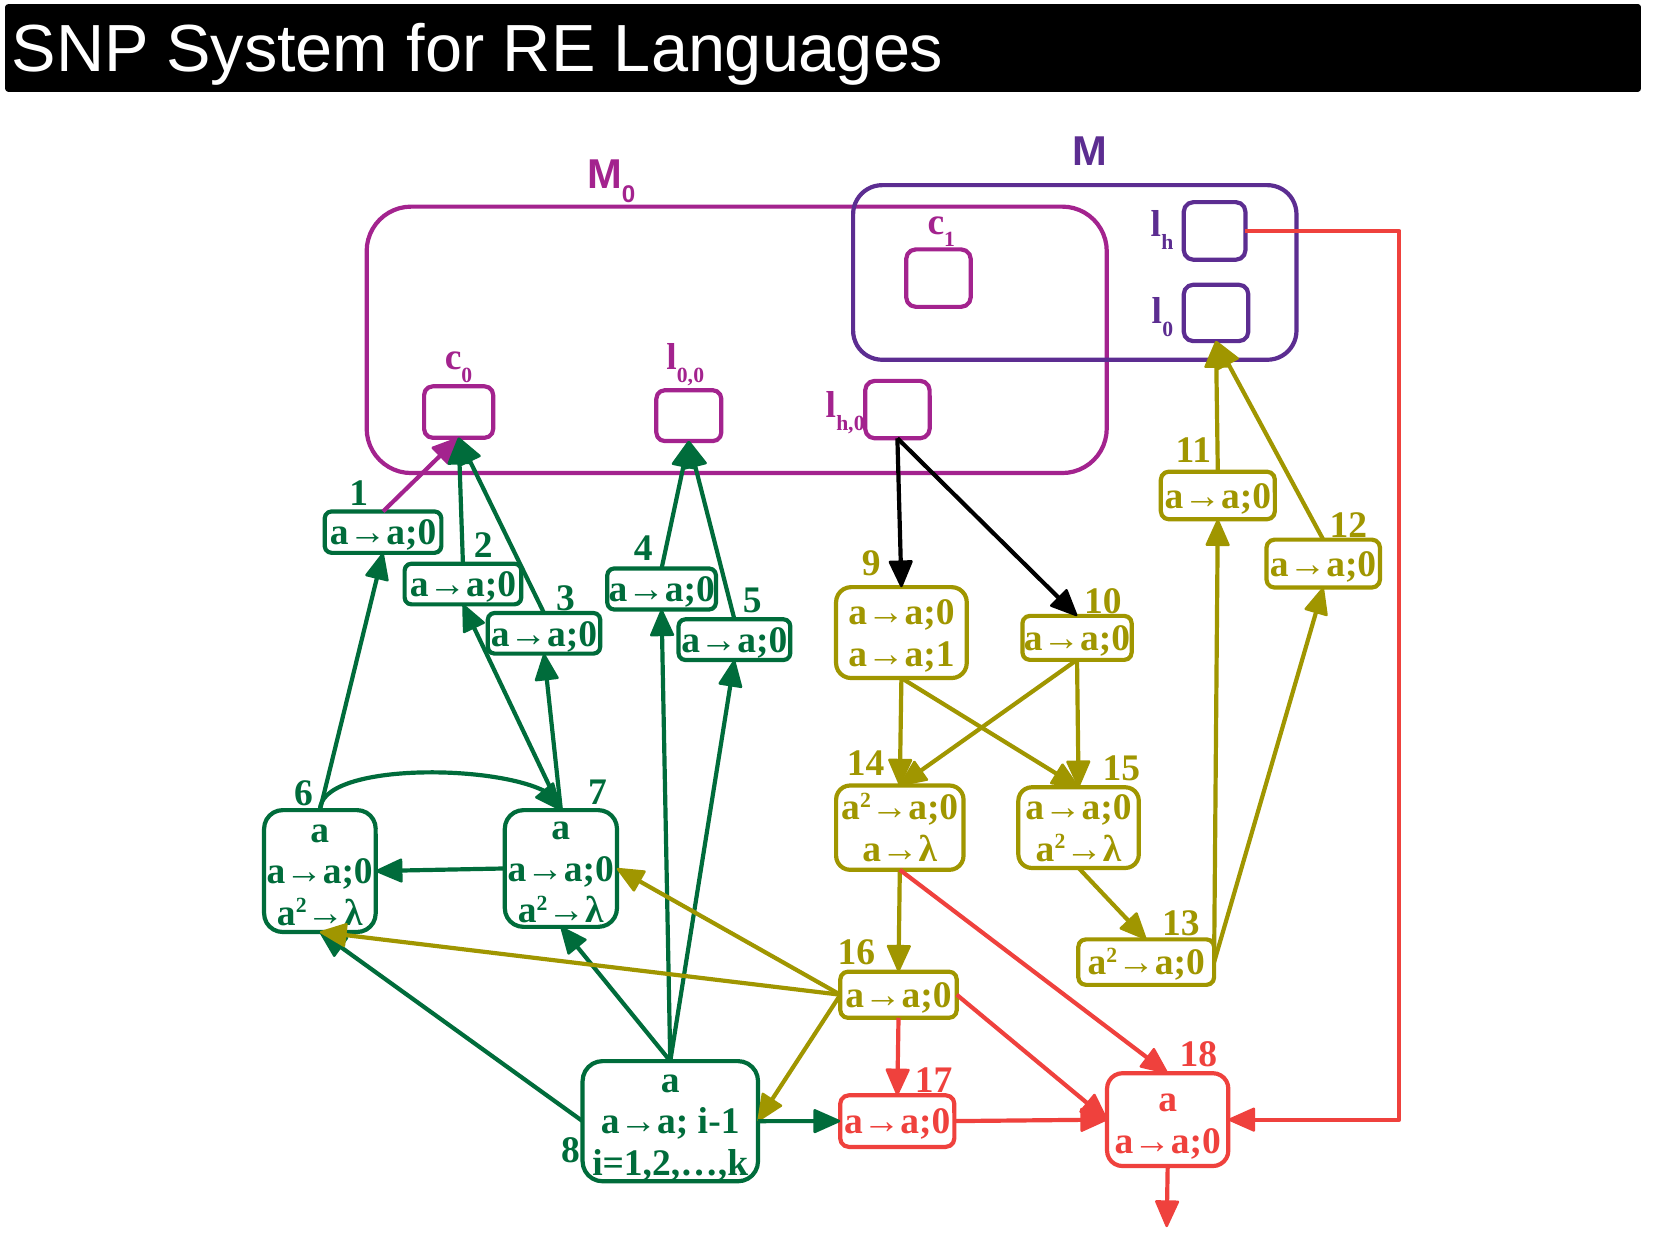

# SNP System for RE Languages
M
M0
c1
lh
l0
c0
l0,0
lh,0
11
1
a→a;0
12
a→a;0
2
4
9
a→a;0
a→a;0
a→a;0
3
5
10
a→a;0
a→a;1
a→a;0
a→a;0
a→a;0
14
15
7
6
a2→a;0
a→λ
a→a;0
a2→λ
a
a→a;0
a2→λ
a
a→a;0
a2→λ
13
16
a2→a;0
a→a;0
18
17
a
a→a; i-1
i=1,2,…,k
a
a→a;0
a→a;0
8